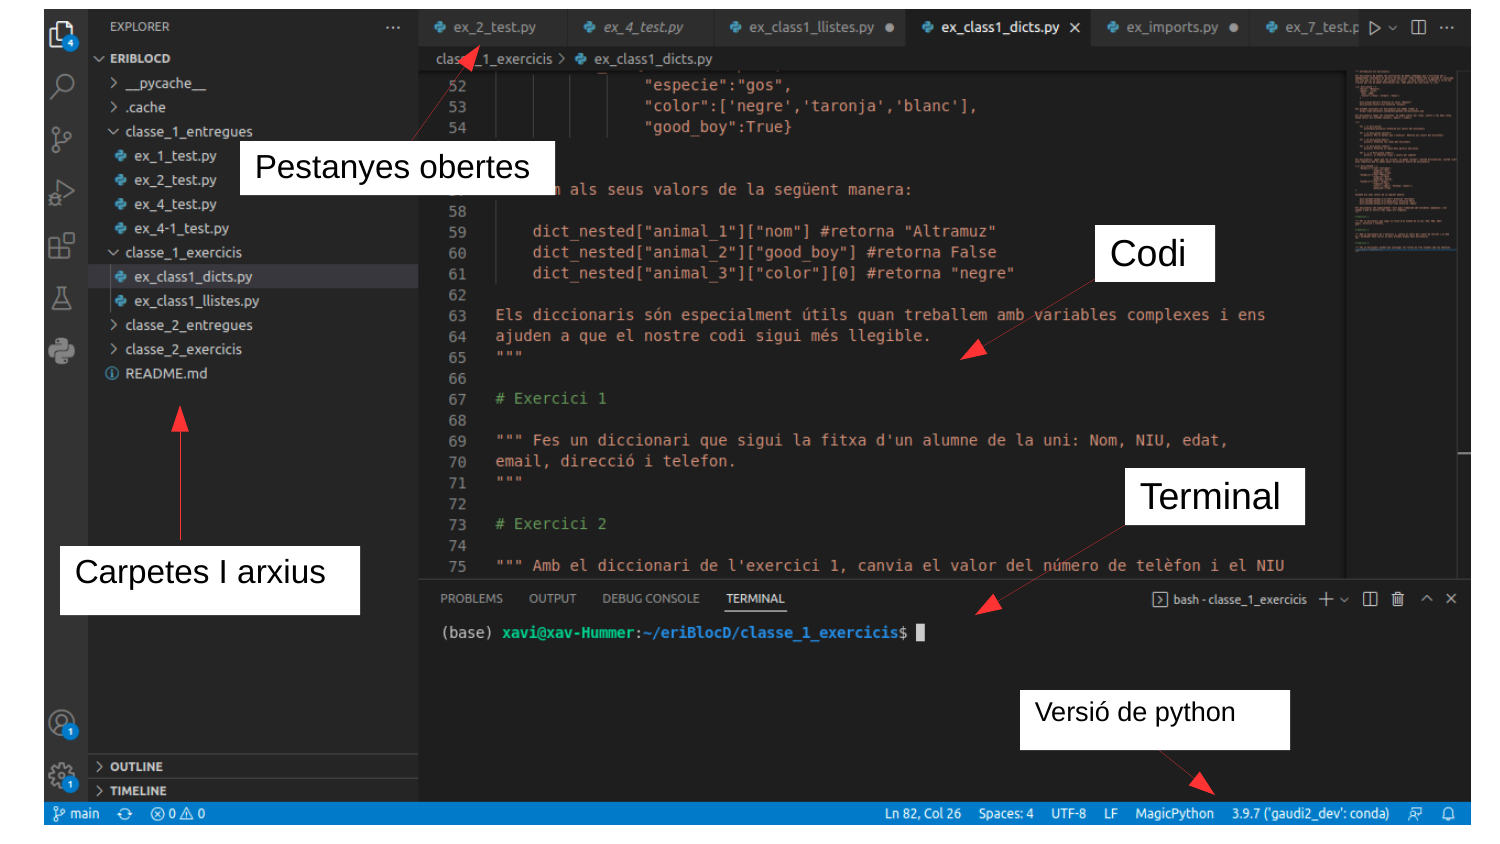

Pestanyes obertes
Codi
Terminal
Carpetes I arxius
Versió de python